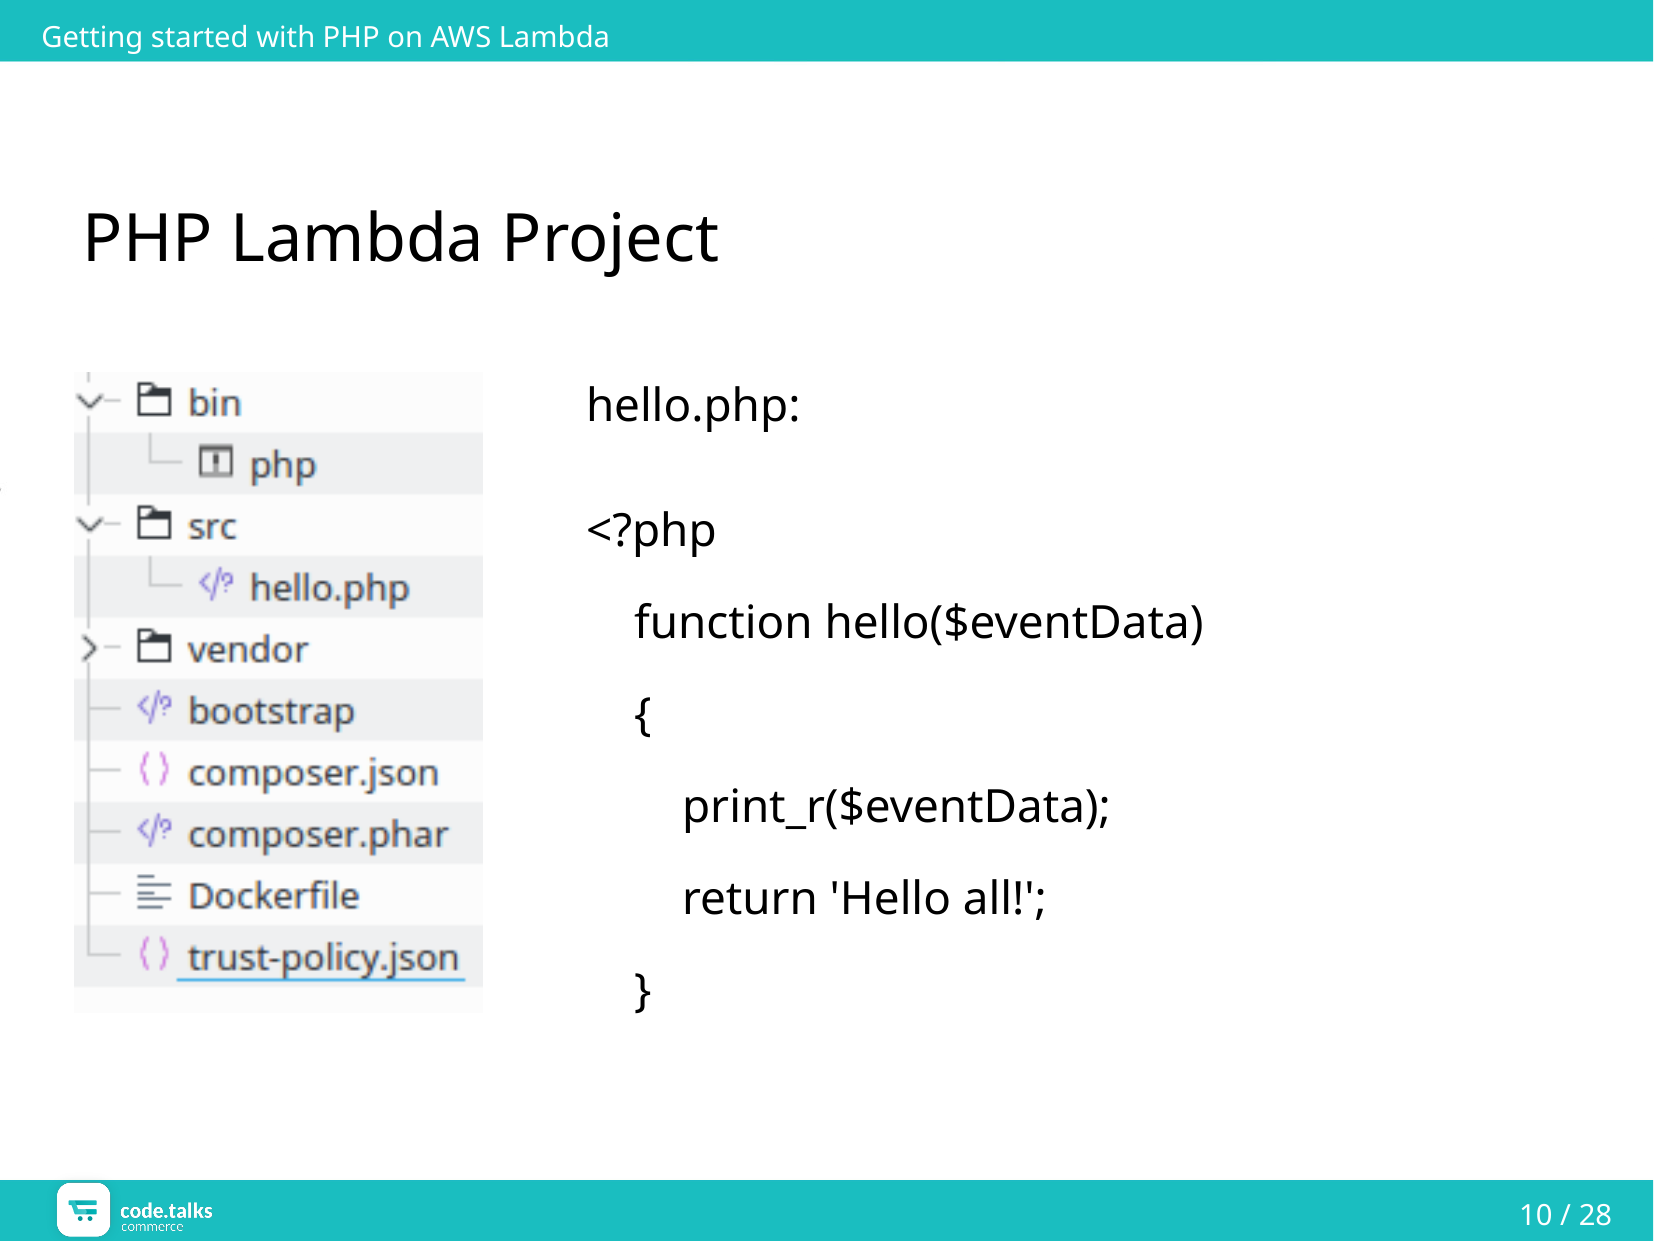

Getting started with PHP on AWS Lambda
# PHP Lambda Project
hello.php:
<?php
 function hello($eventData)
 {
 print_r($eventData);
 return 'Hello all!';
 }
10